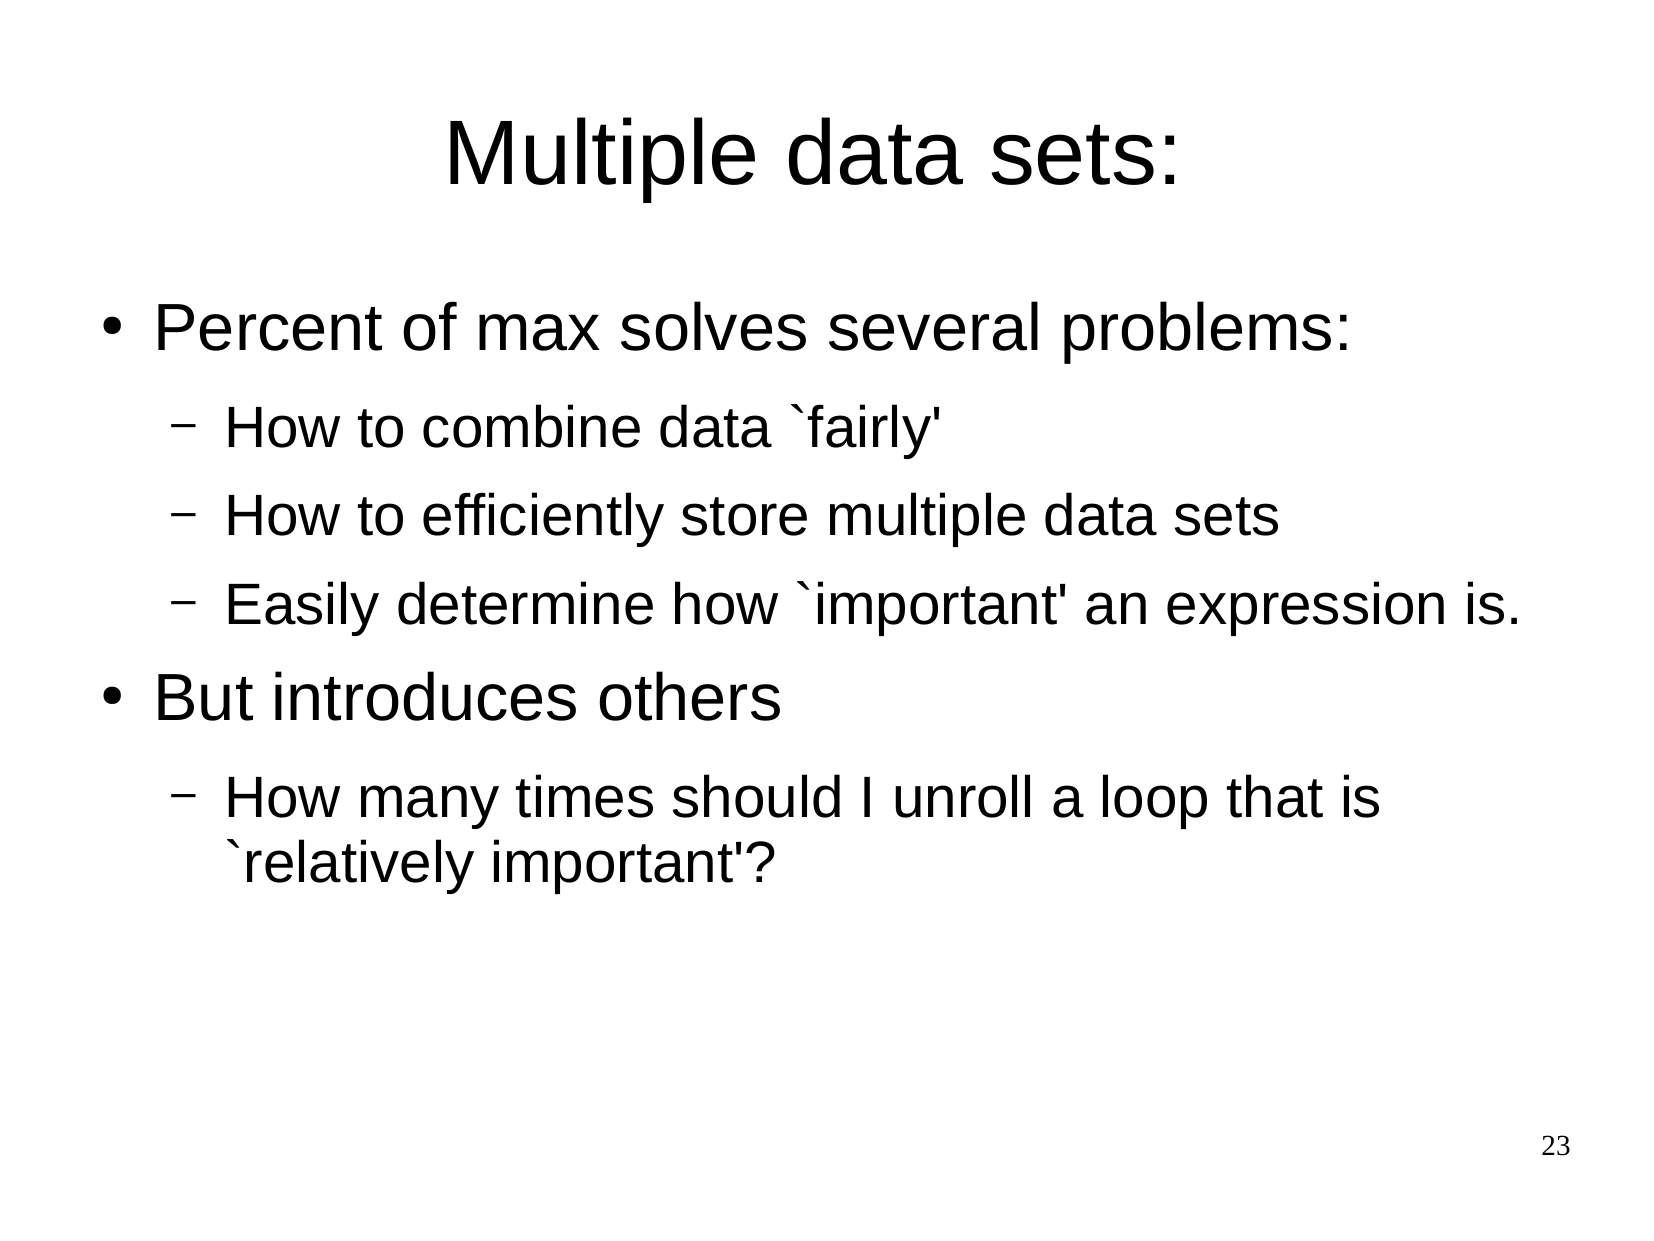

# Multiple data sets:
Percent of max solves several problems:
How to combine data `fairly'
How to efficiently store multiple data sets
Easily determine how `important' an expression is.
But introduces others
How many times should I unroll a loop that is `relatively important'?
23